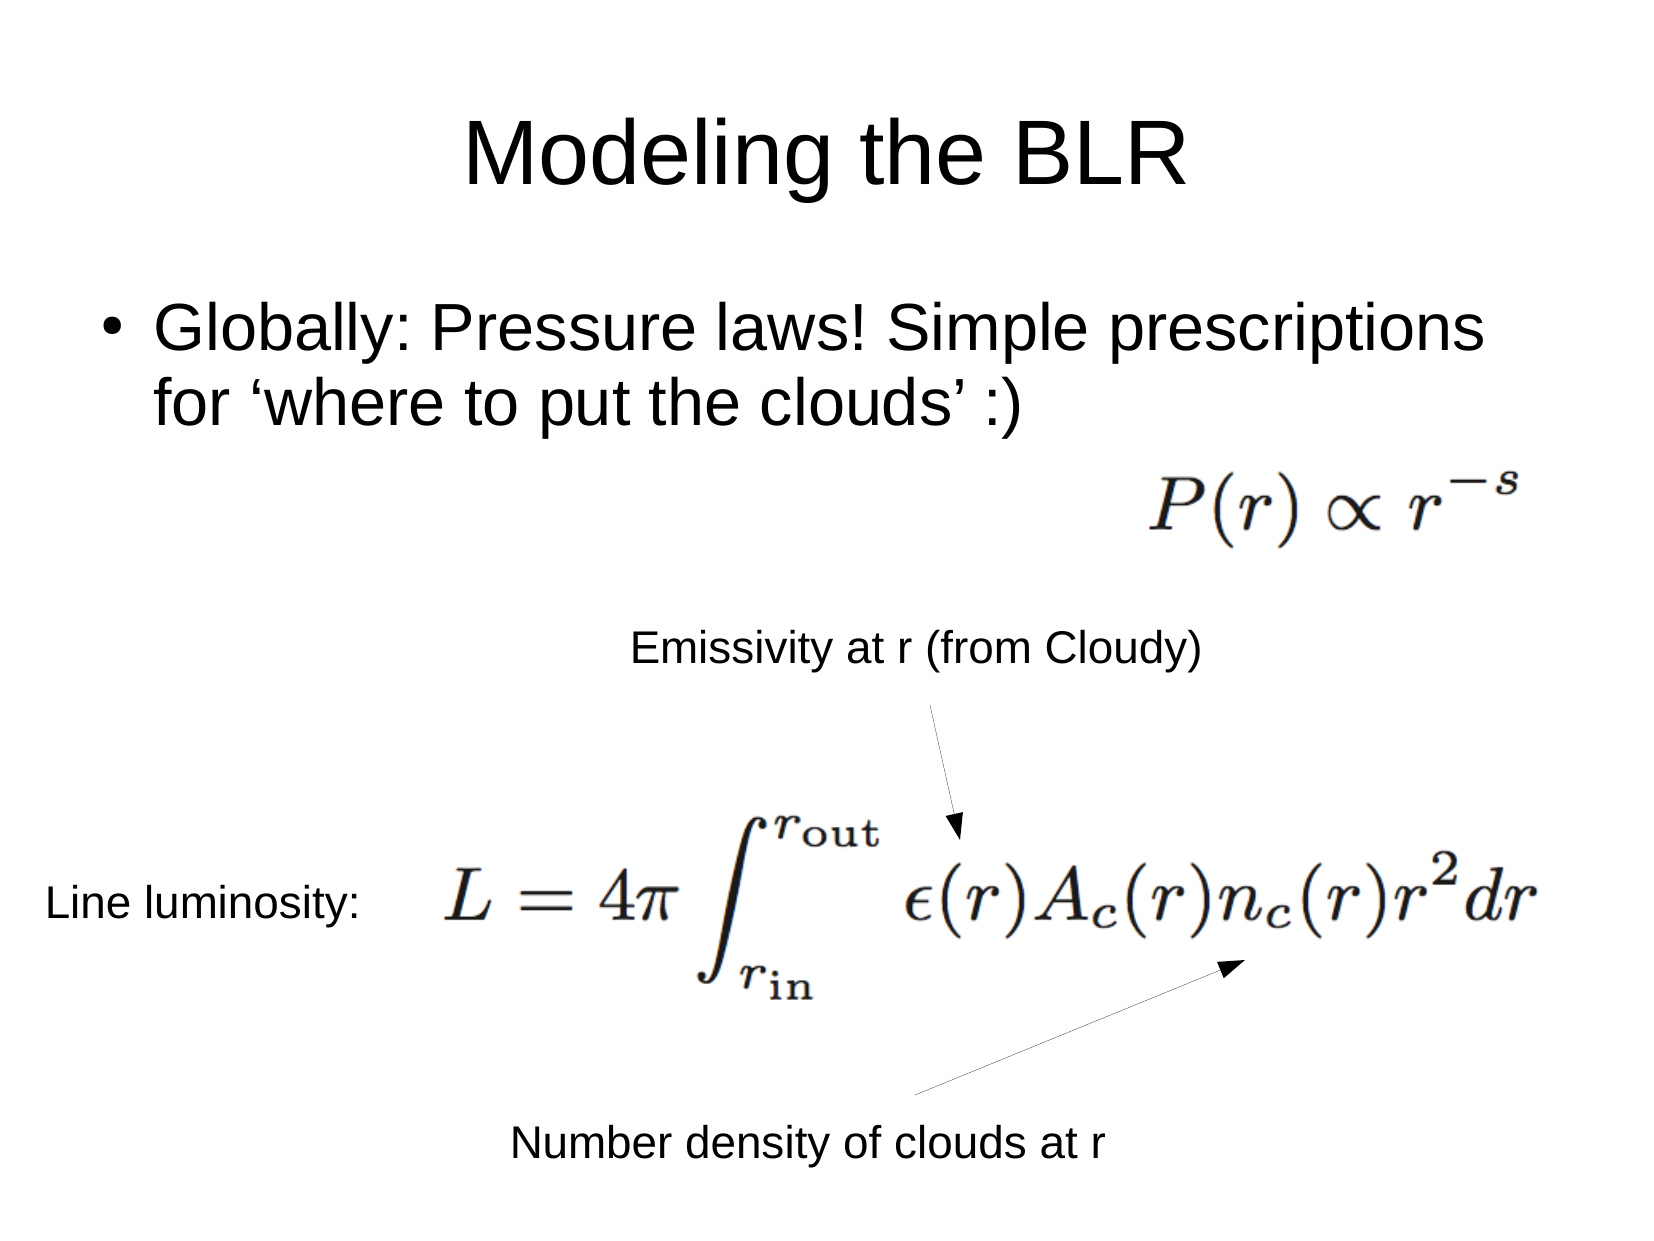

# Modeling the BLR
Globally: Pressure laws! Simple prescriptions for ‘where to put the clouds’ :)
Emissivity at r (from Cloudy)
Line luminosity:
Number density of clouds at r